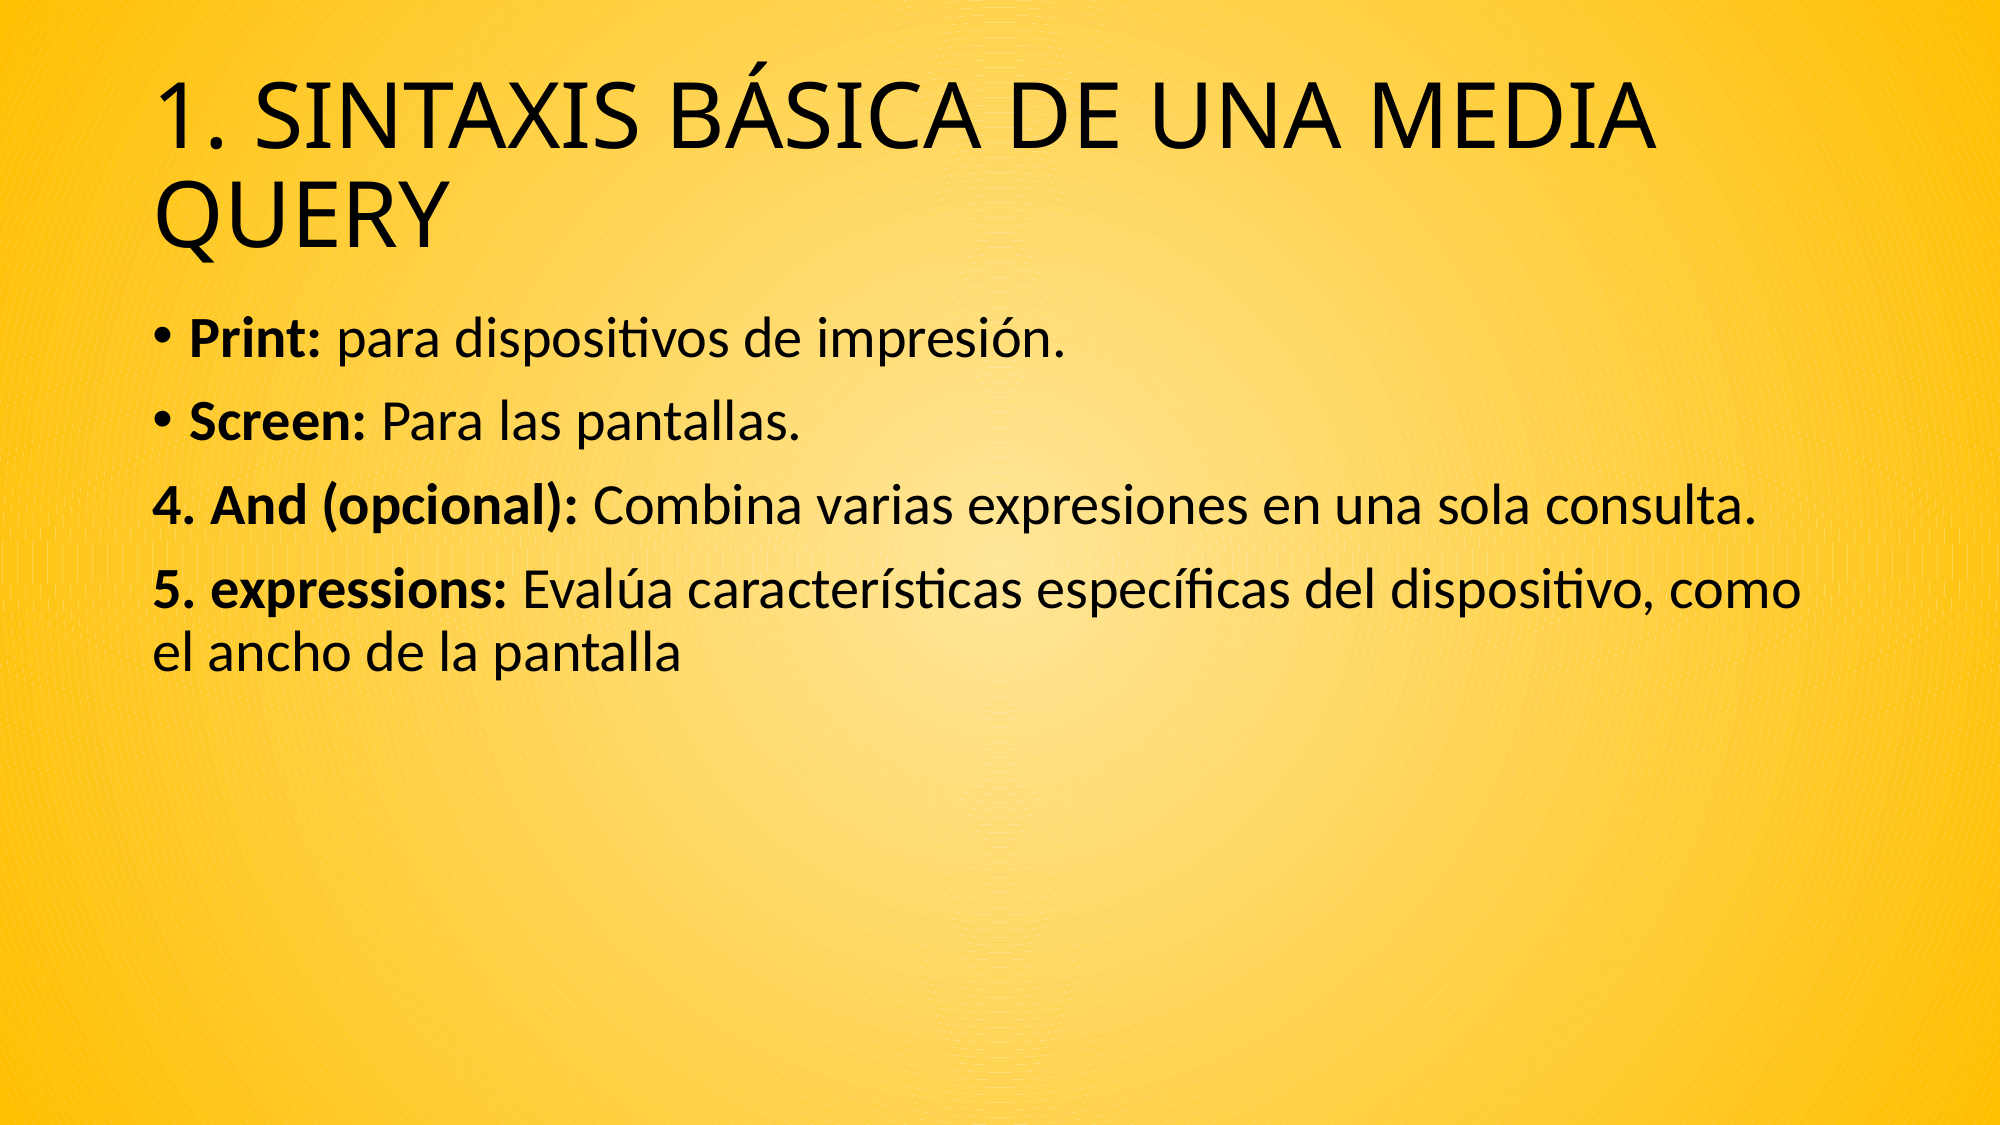

# 1. SINTAXIS BÁSICA DE UNA MEDIA QUERY
Print: para dispositivos de impresión.
Screen: Para las pantallas.
4. And (opcional): Combina varias expresiones en una sola consulta.
5. expressions: Evalúa características específicas del dispositivo, como el ancho de la pantalla